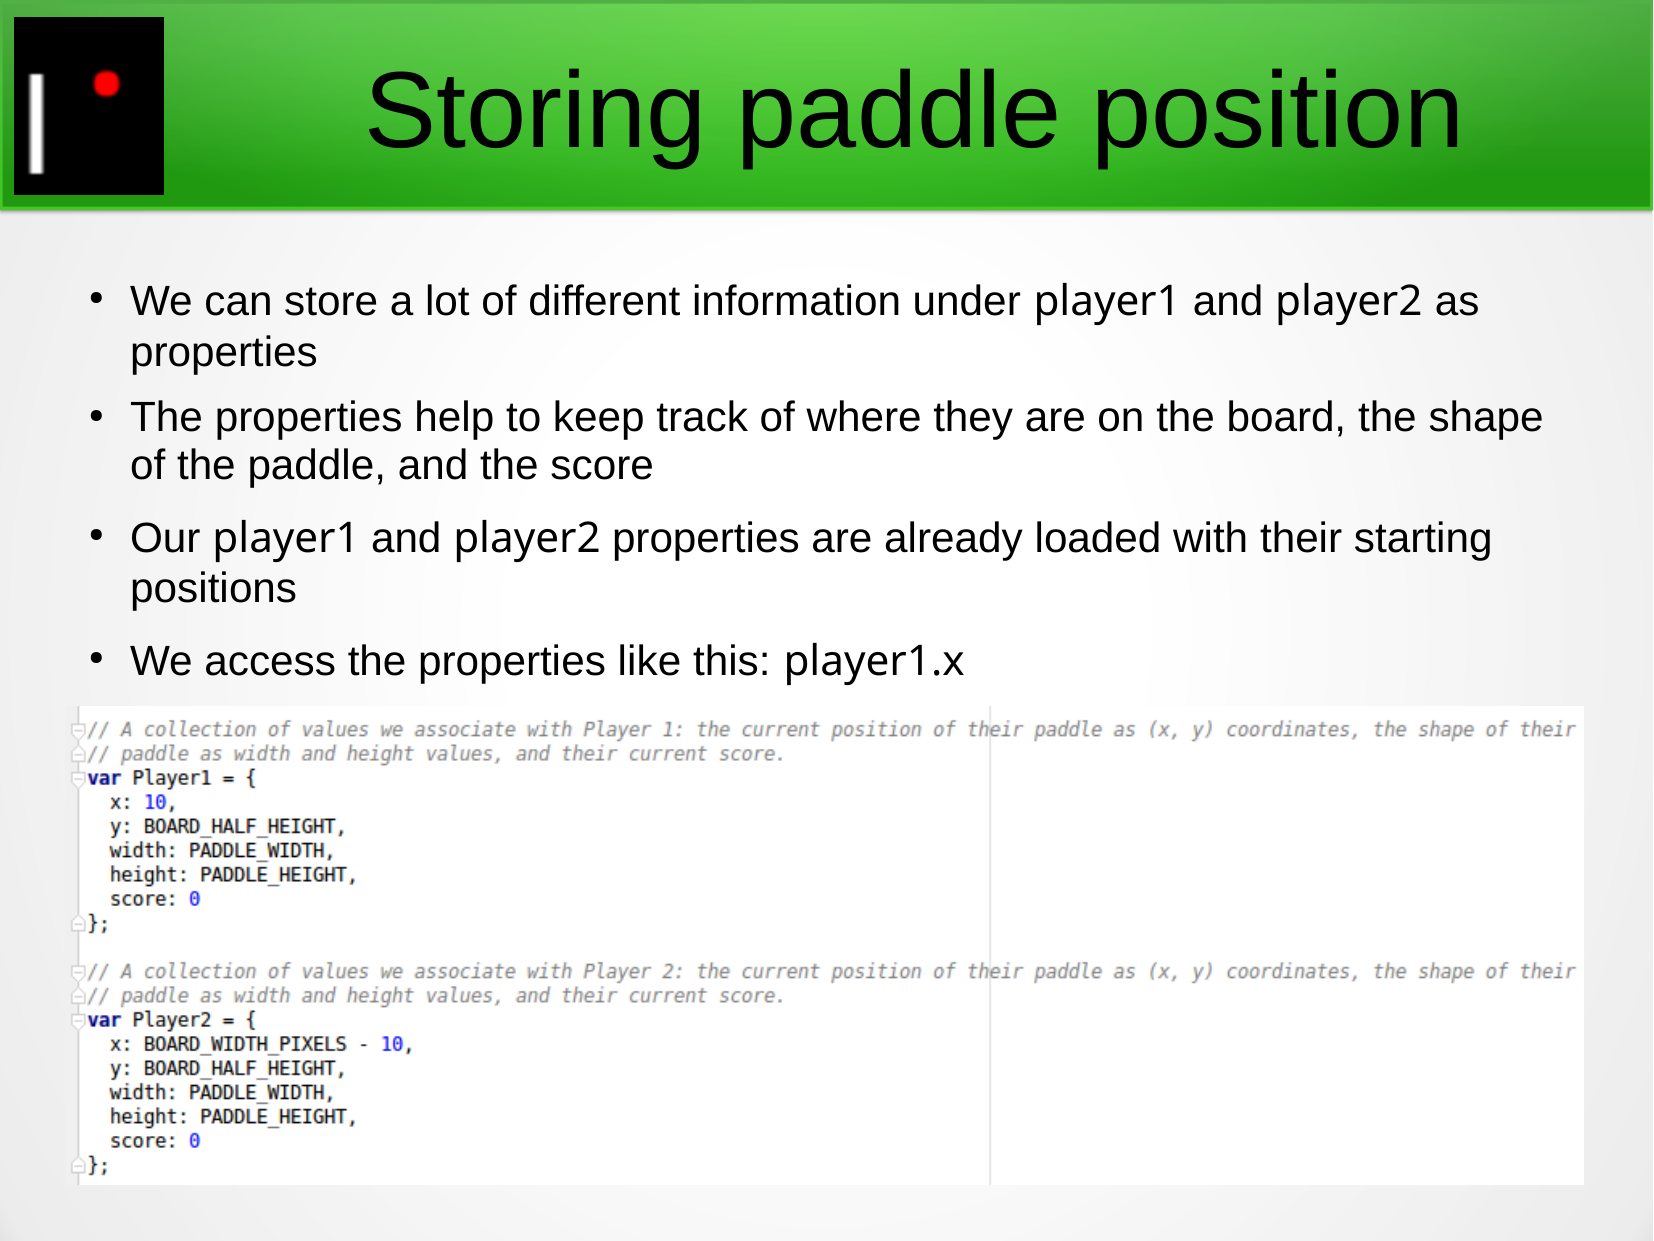

# Storing paddle position
We can store a lot of different information under player1 and player2 as properties
The properties help to keep track of where they are on the board, the shape of the paddle, and the score
Our player1 and player2 properties are already loaded with their starting positions
We access the properties like this: player1.x